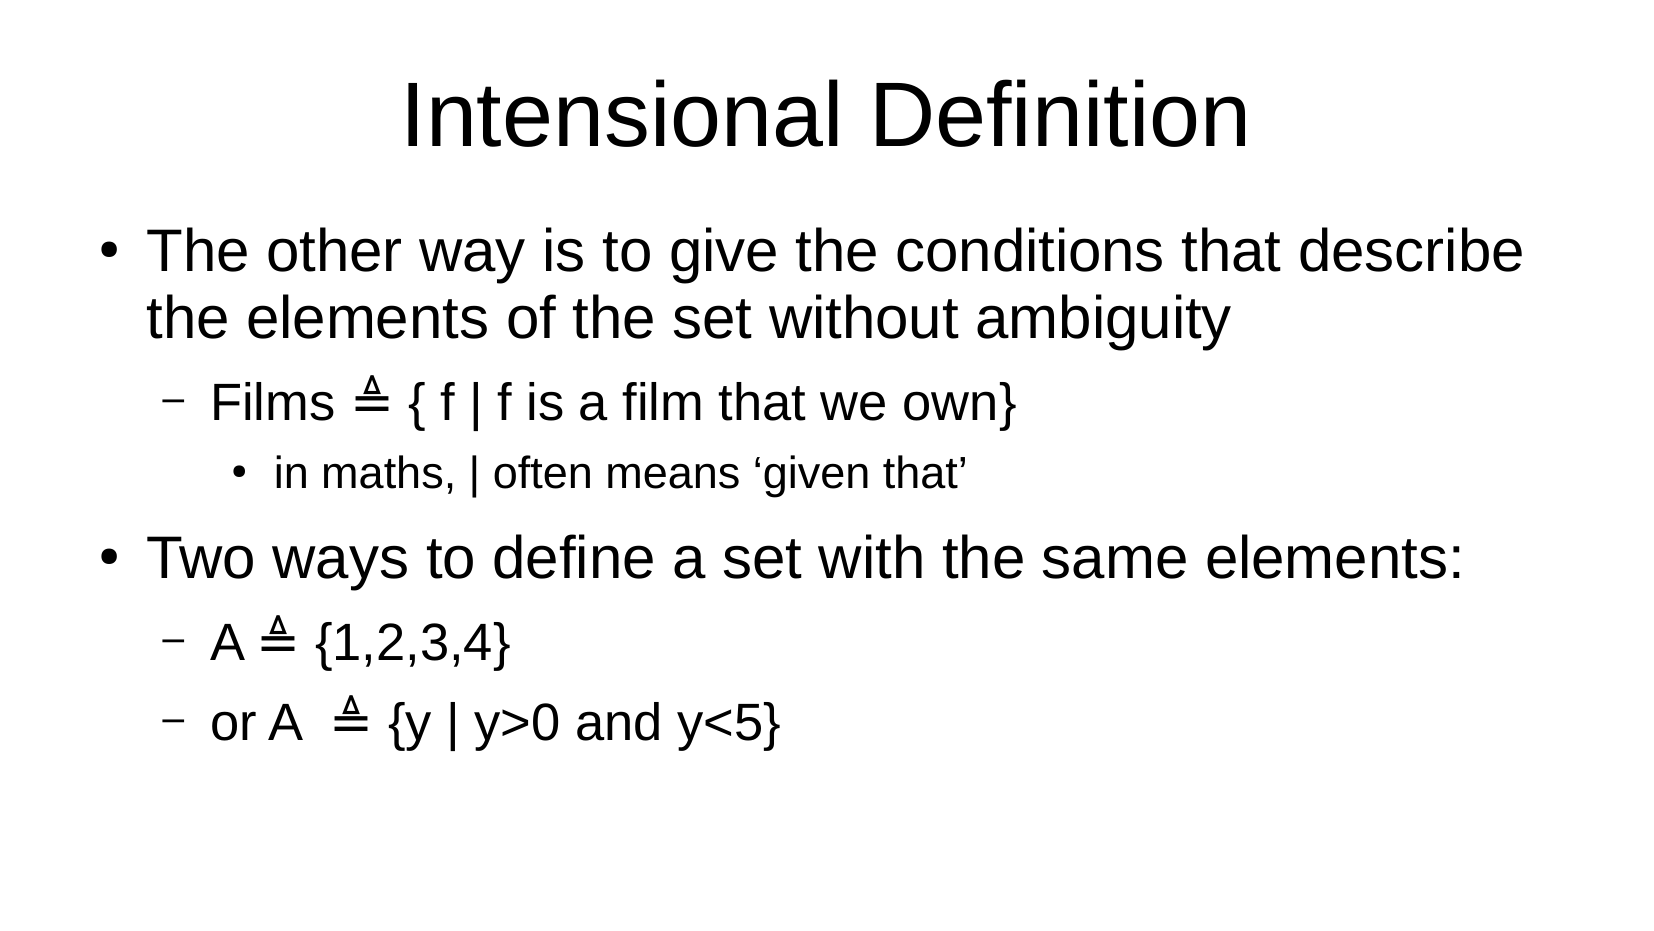

# Intensional Definition
The other way is to give the conditions that describe the elements of the set without ambiguity
Films ≜ { f | f is a film that we own}
in maths, | often means ‘given that’
Two ways to define a set with the same elements:
A ≜ {1,2,3,4}
or A ≜ {y | y>0 and y<5}